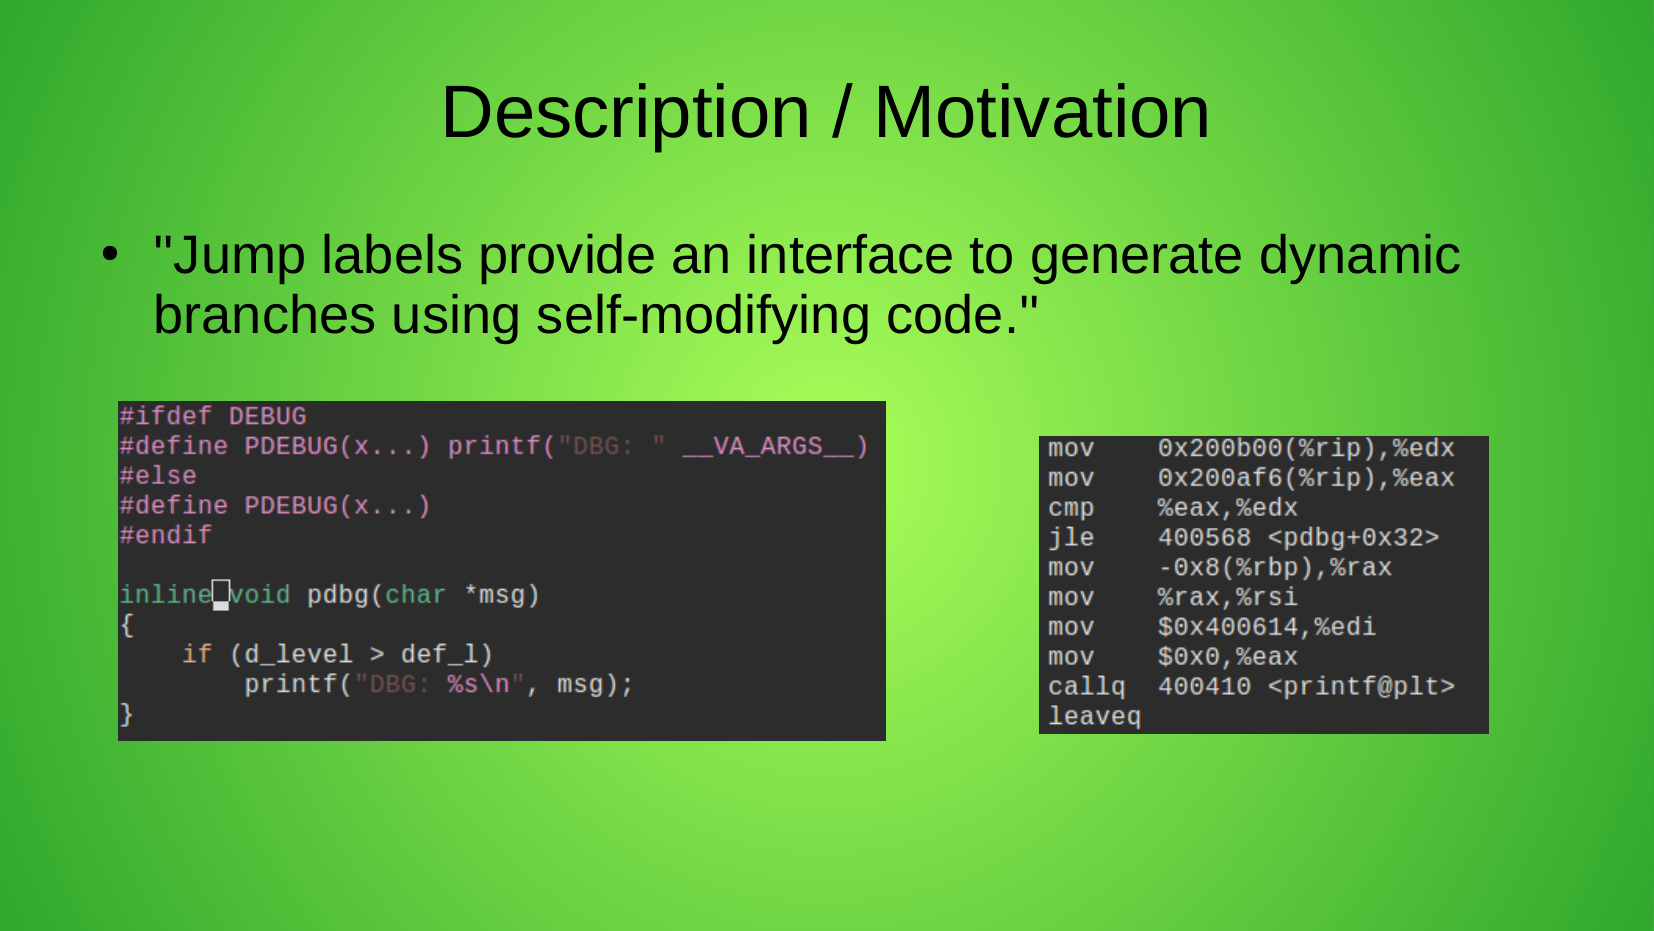

# Description / Motivation
''Jump labels provide an interface to generate dynamic branches using self-modifying code.''